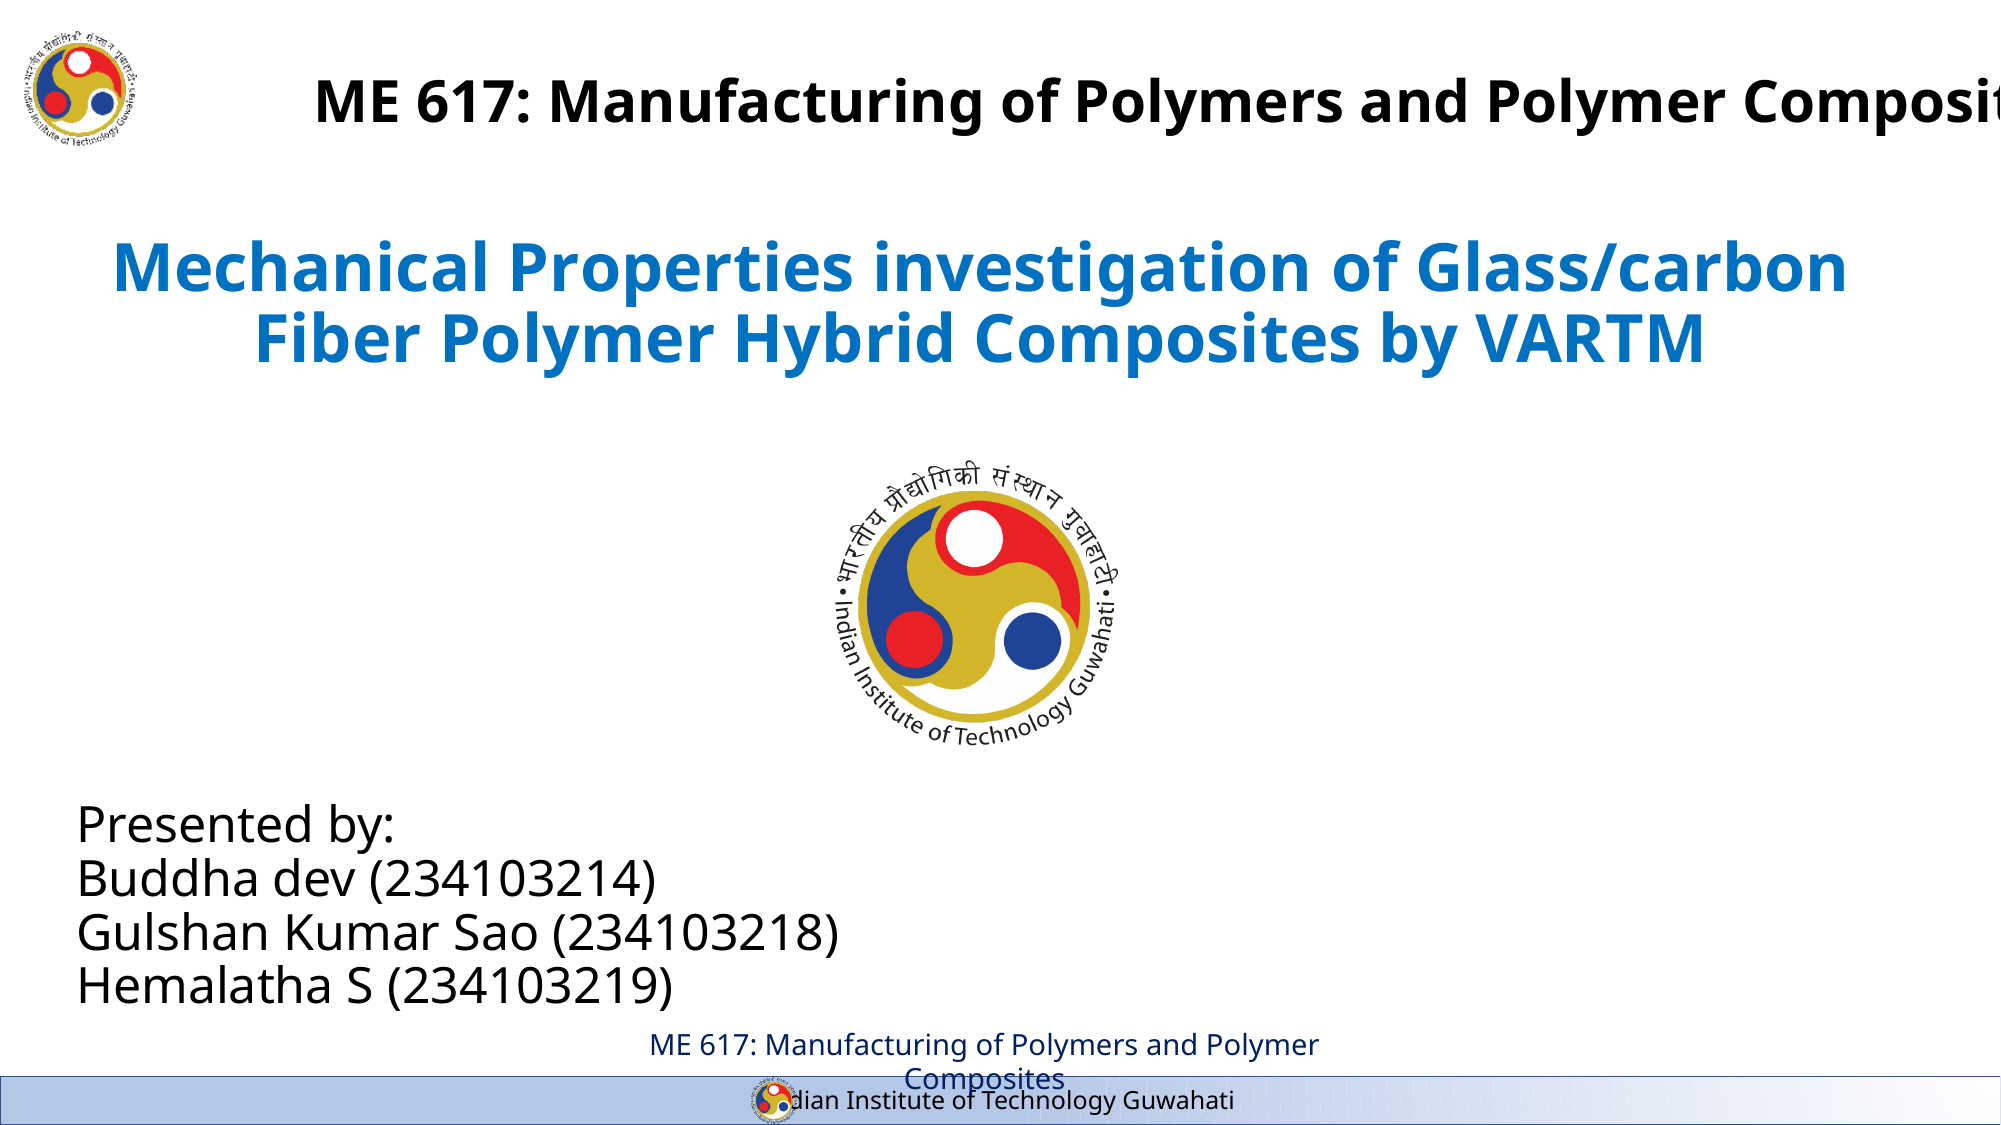

ME 617: Manufacturing of Polymers and Polymer Composites
Mechanical Properties investigation of Glass/carbon Fiber Polymer Hybrid Composites by VARTM
# Presented by:
Buddha dev (234103214)
Gulshan Kumar Sao (234103218)
Hemalatha S (234103219)